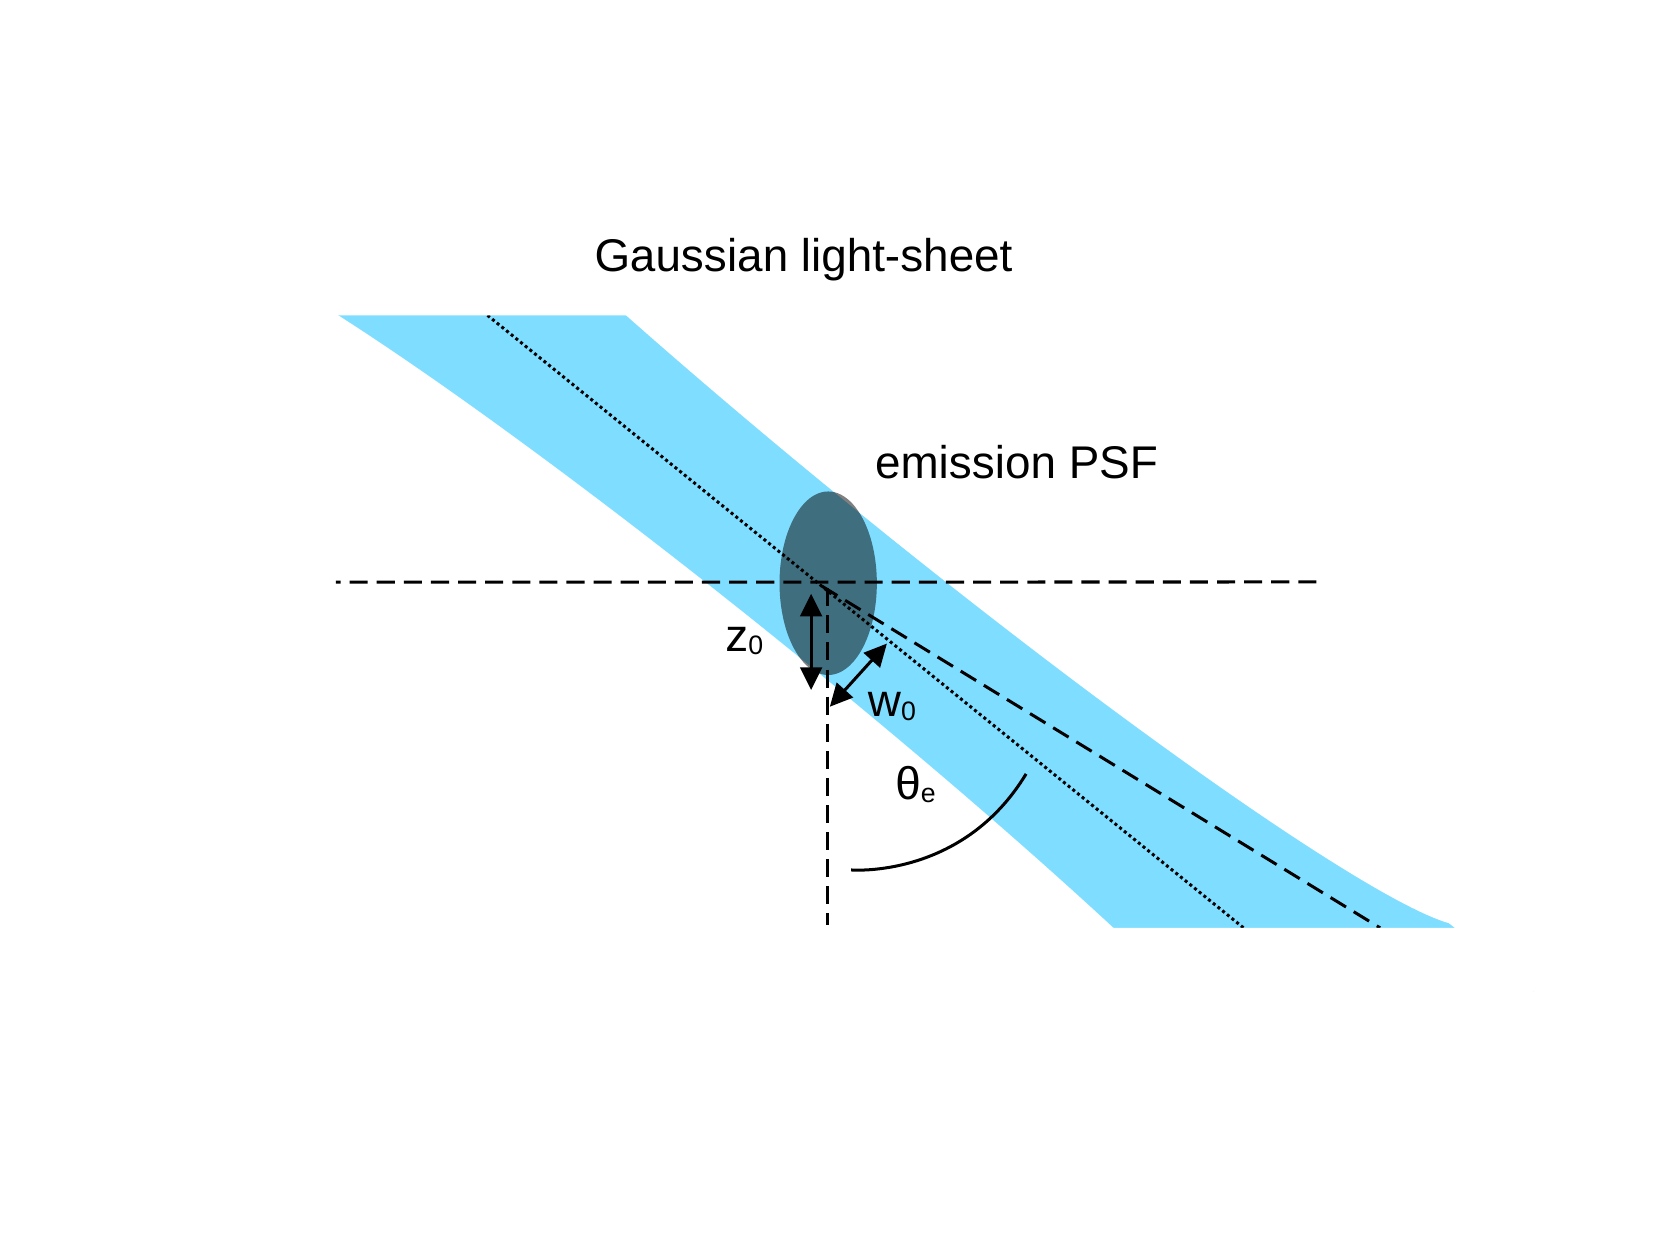

Gaussian light-sheet
emission PSF
z0
w0
θe